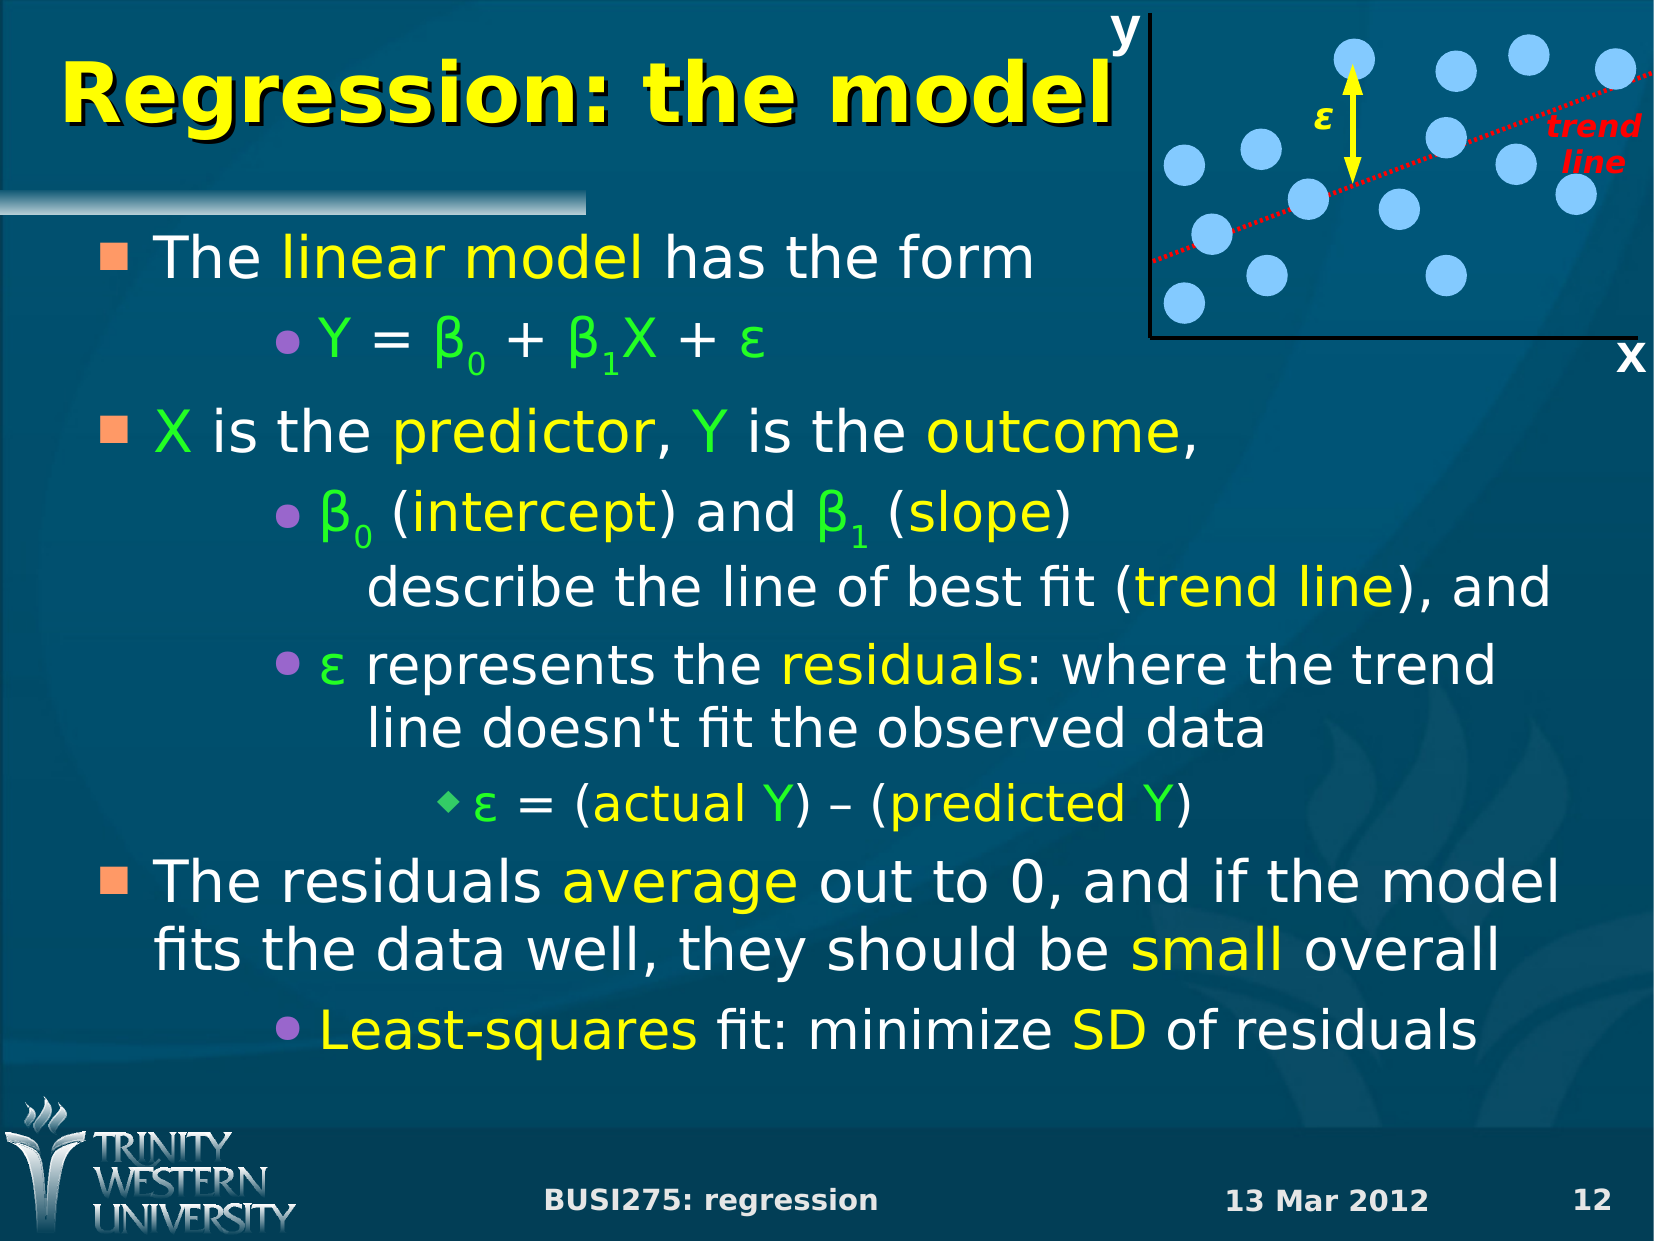

y
ε
trend
line
x
# Regression: the model
The linear model has the form
Y = β0 + β1X + ε
X is the predictor, Y is the outcome,
β0 (intercept) and β1 (slope)
describe the line of best fit (trend line), and
ε represents the residuals: where the trend line doesn't fit the observed data
ε = (actual Y) – (predicted Y)
The residuals average out to 0, and if the model fits the data well, they should be small overall
Least-squares fit: minimize SD of residuals
BUSI275: regression
13 Mar 2012
12